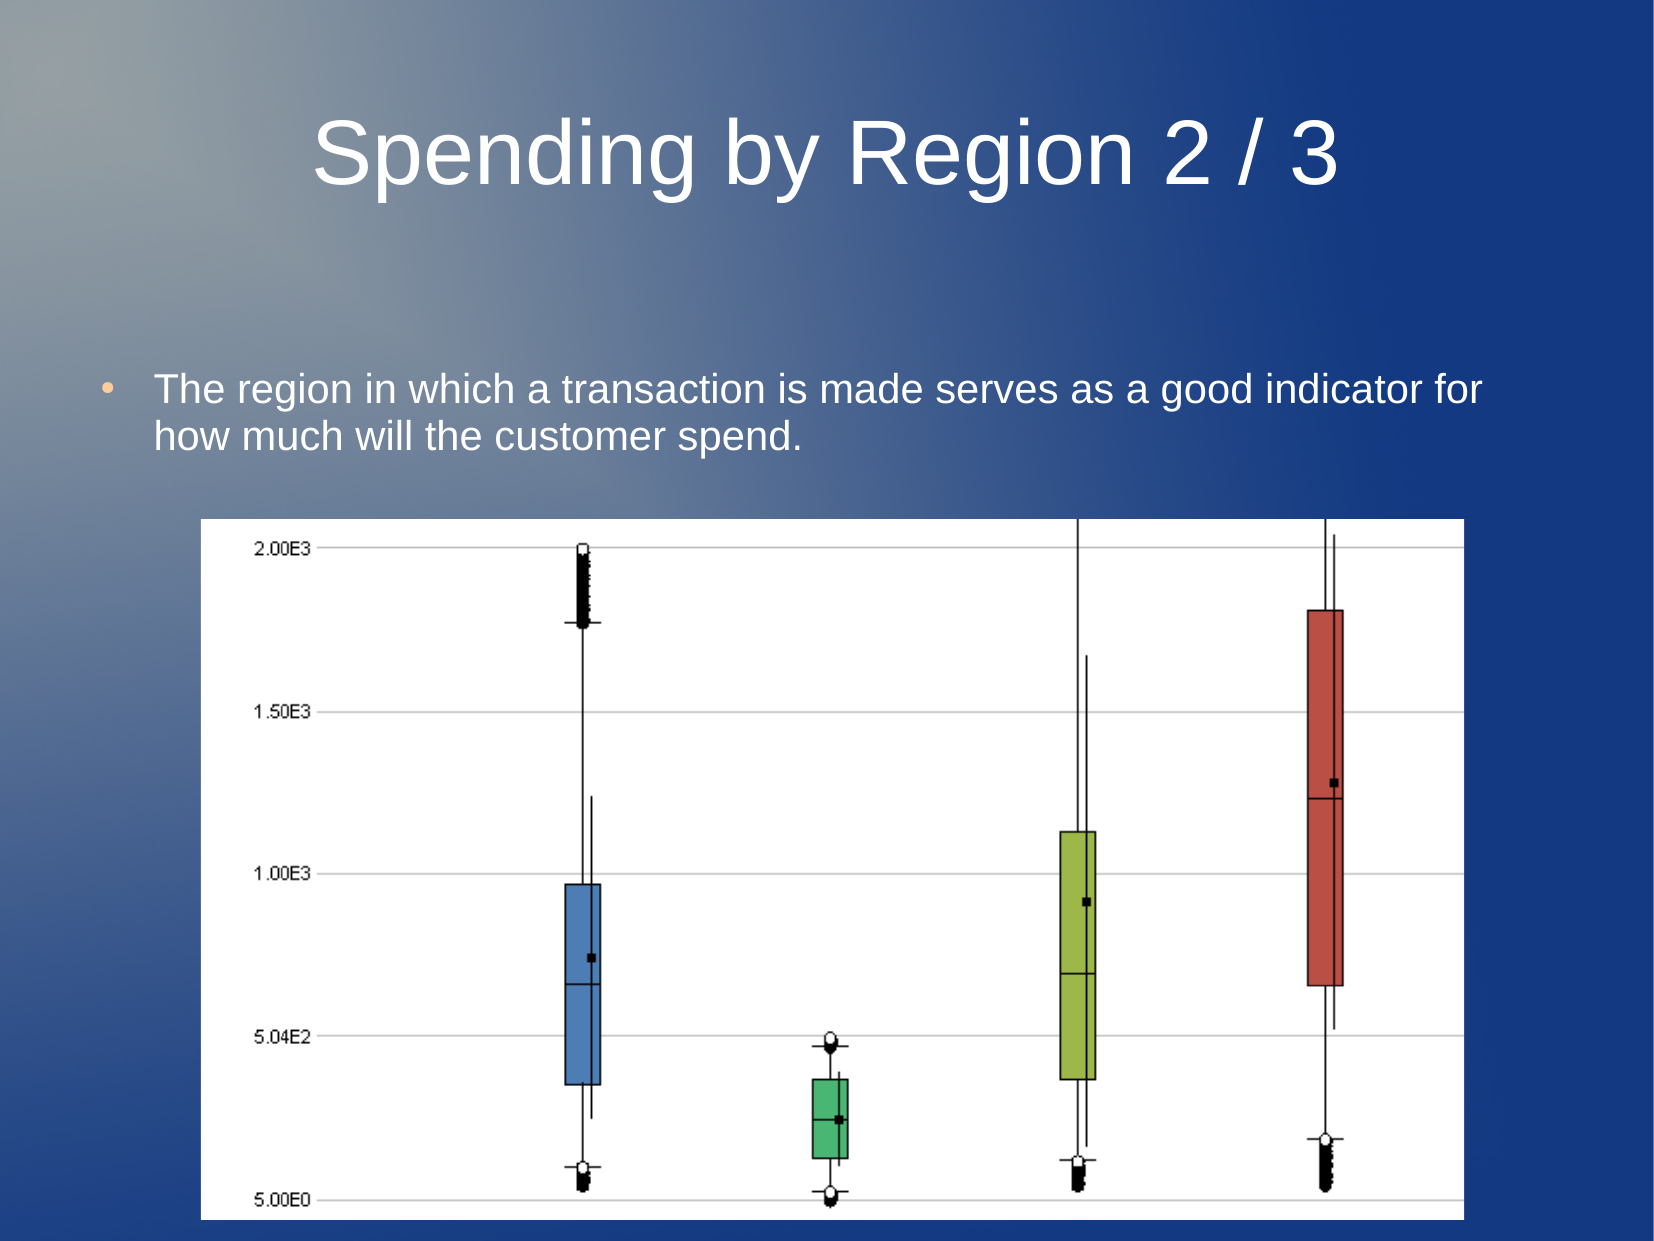

# Spending by Region 2 / 3
The region in which a transaction is made serves as a good indicator for how much will the customer spend.